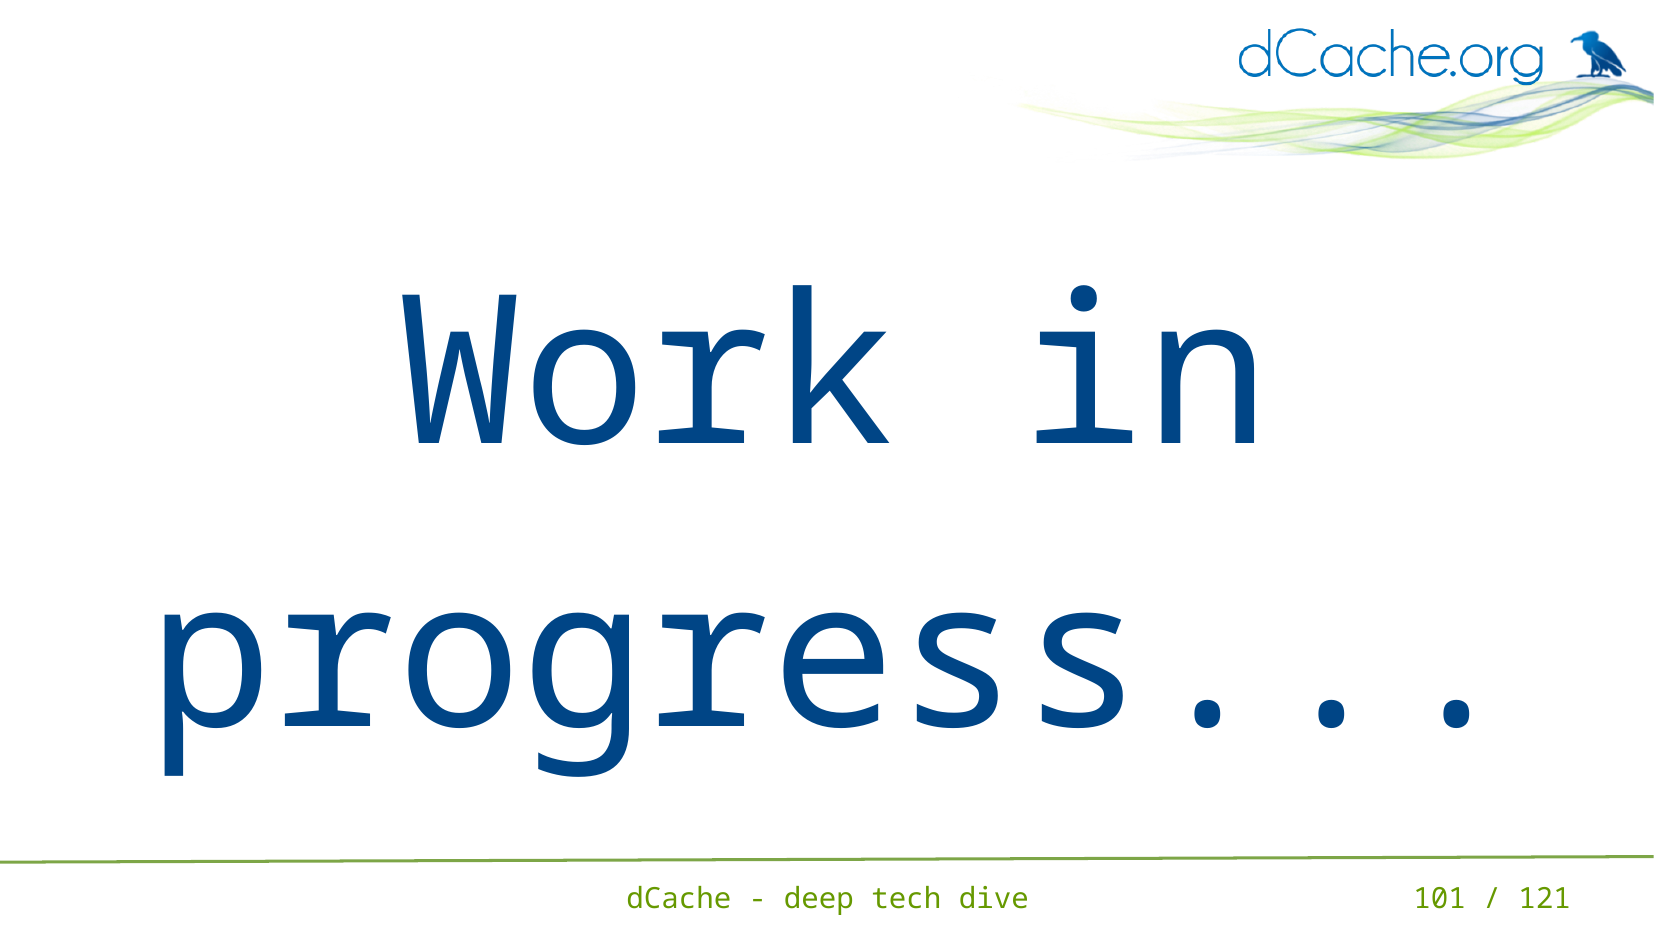

#
Work in progress...
dCache - deep tech dive
101